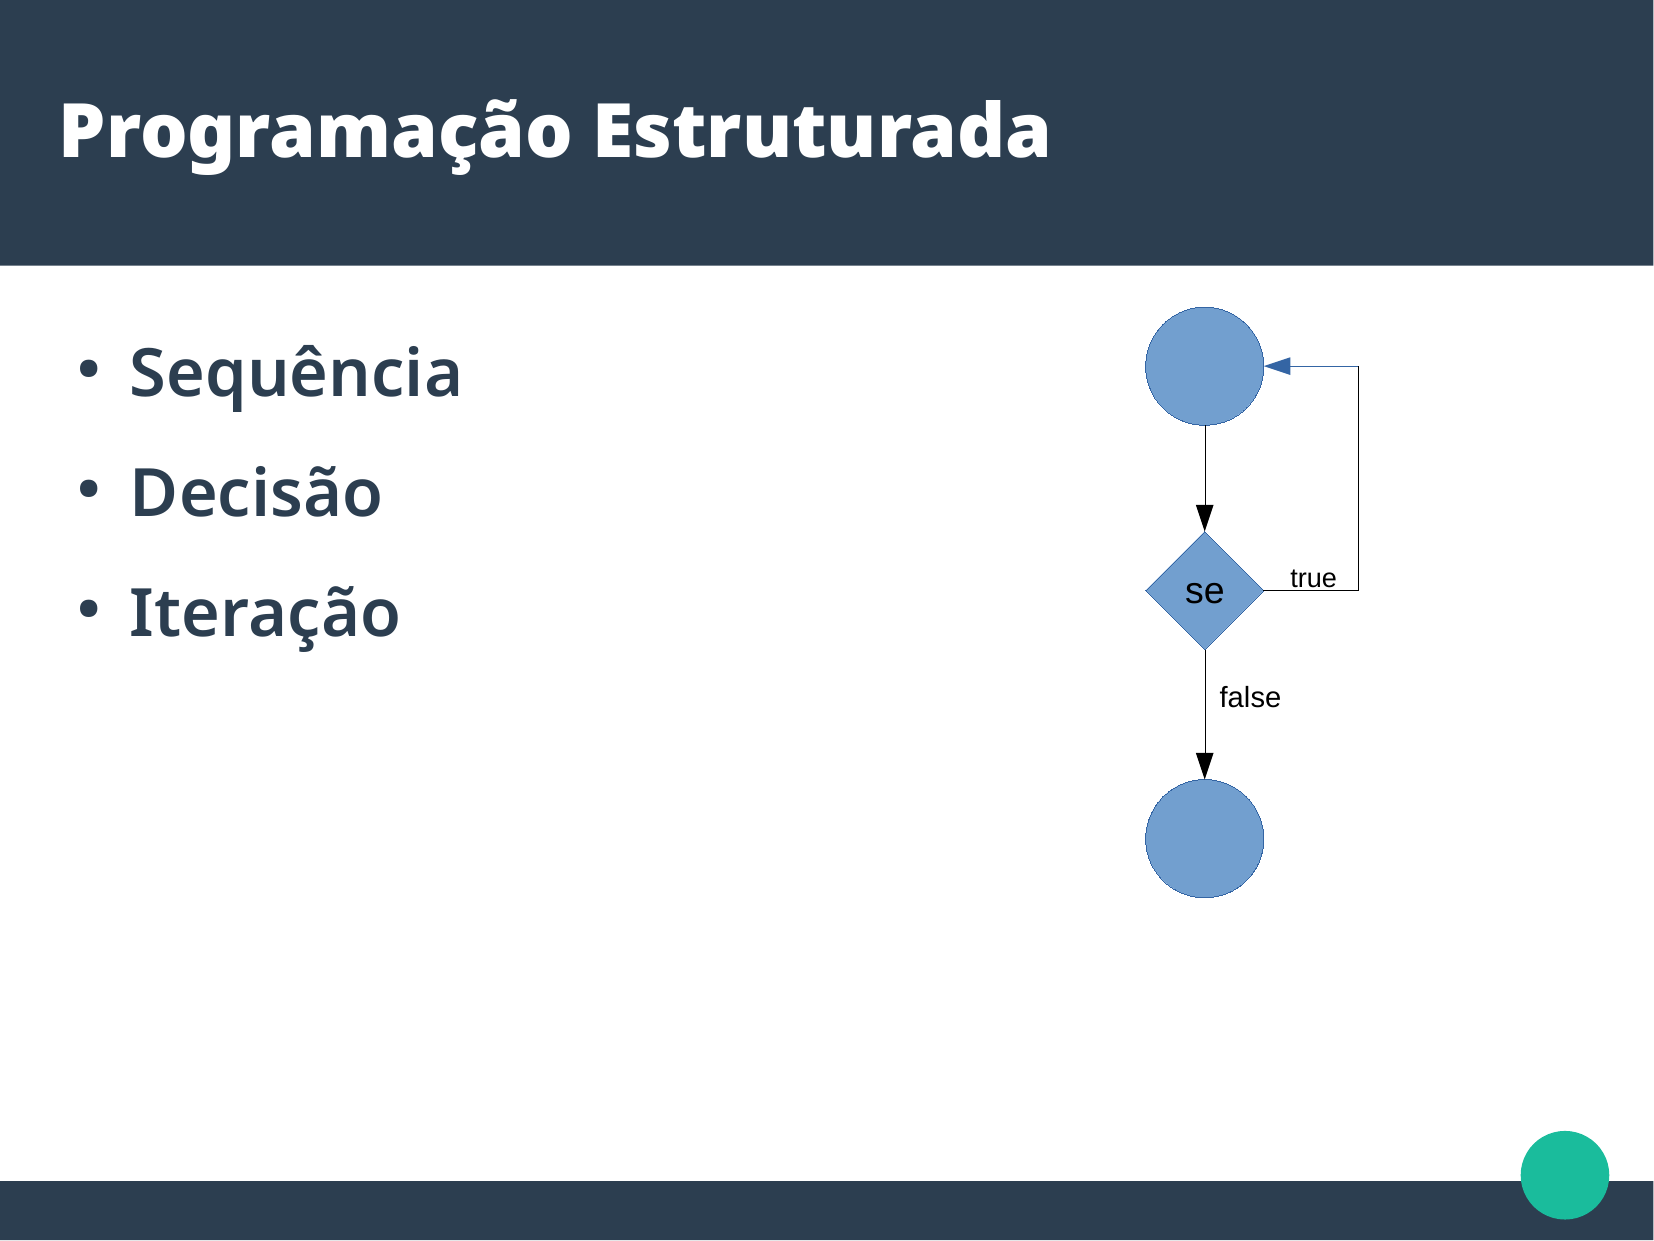

# Programação Estruturada
Sequência
Decisão
Iteração
se
true
false